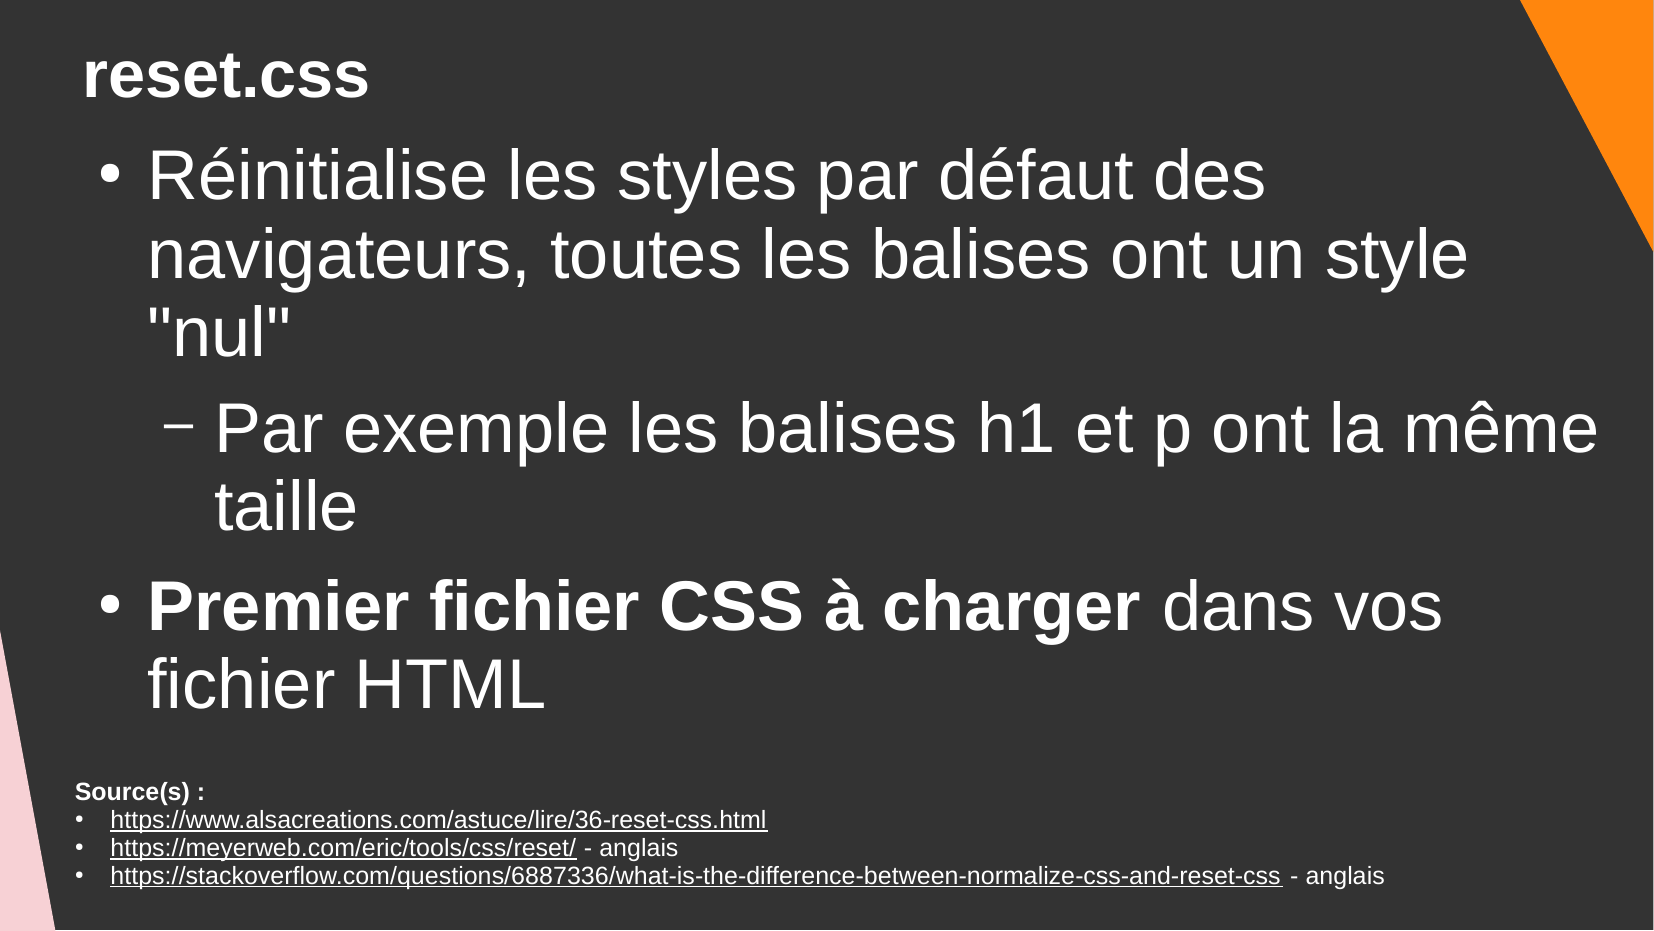

# reset.css
Réinitialise les styles par défaut des navigateurs, toutes les balises ont un style "nul"
Par exemple les balises h1 et p ont la même taille
Premier fichier CSS à charger dans vos fichier HTML
Source(s) :
https://www.alsacreations.com/astuce/lire/36-reset-css.html
https://meyerweb.com/eric/tools/css/reset/ - anglais
https://stackoverflow.com/questions/6887336/what-is-the-difference-between-normalize-css-and-reset-css - anglais